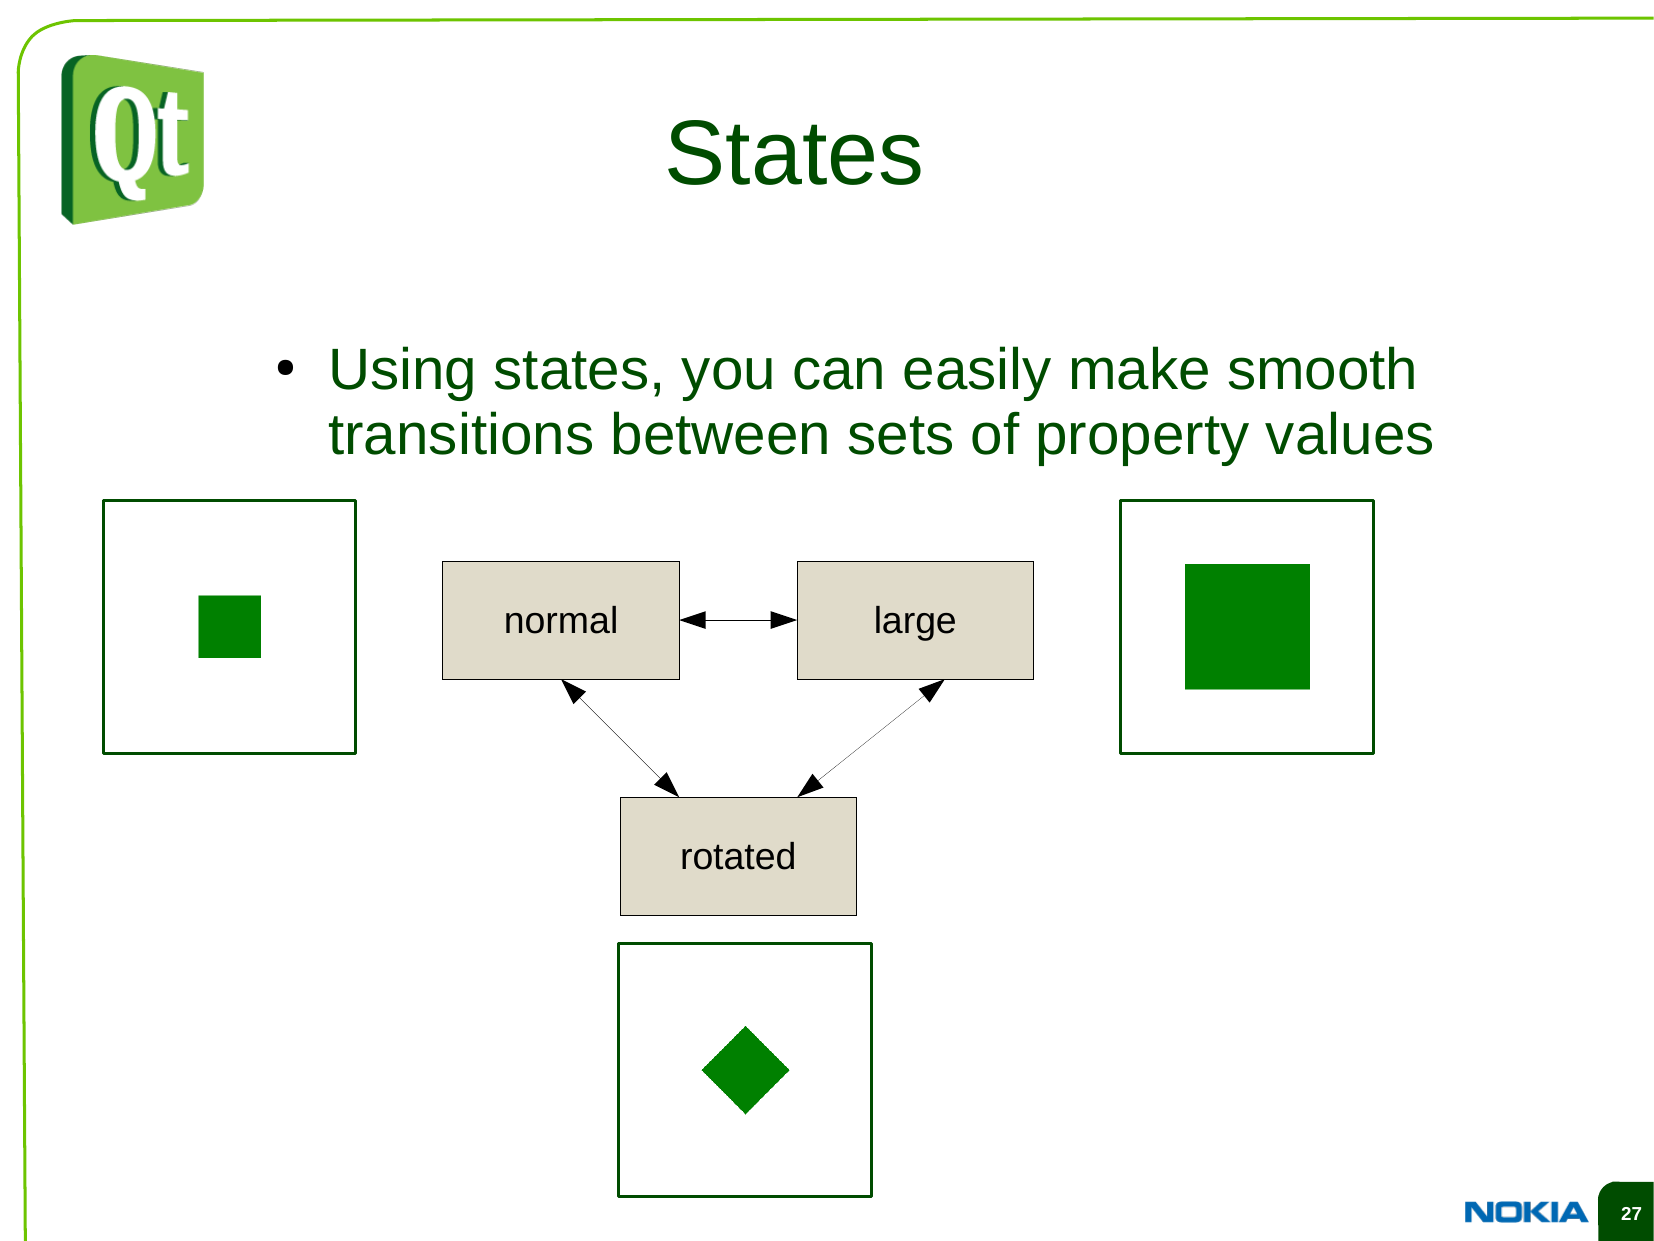

# States
Using states, you can easily make smooth transitions between sets of property values
normal
large
rotated